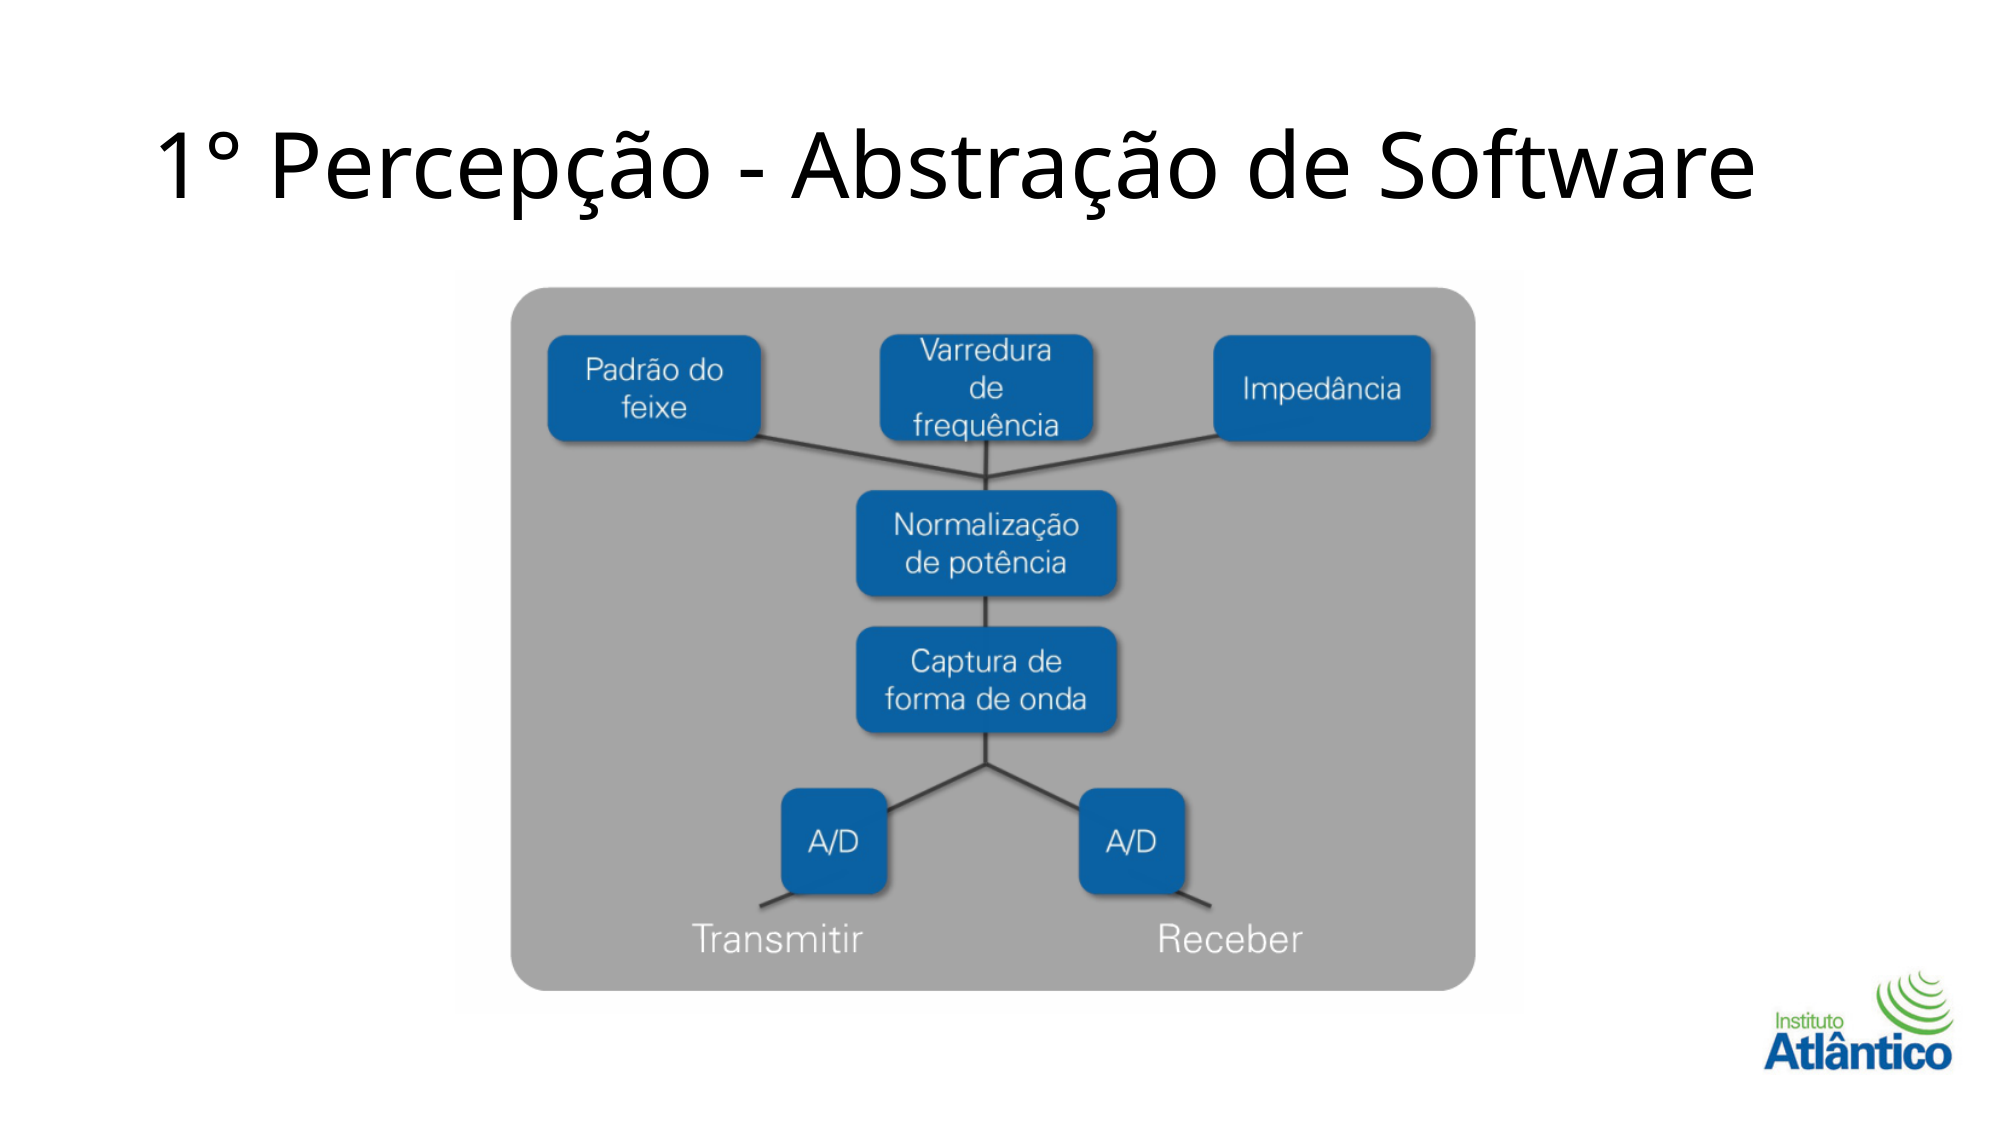

# 1° Percepção - Abstração de Software